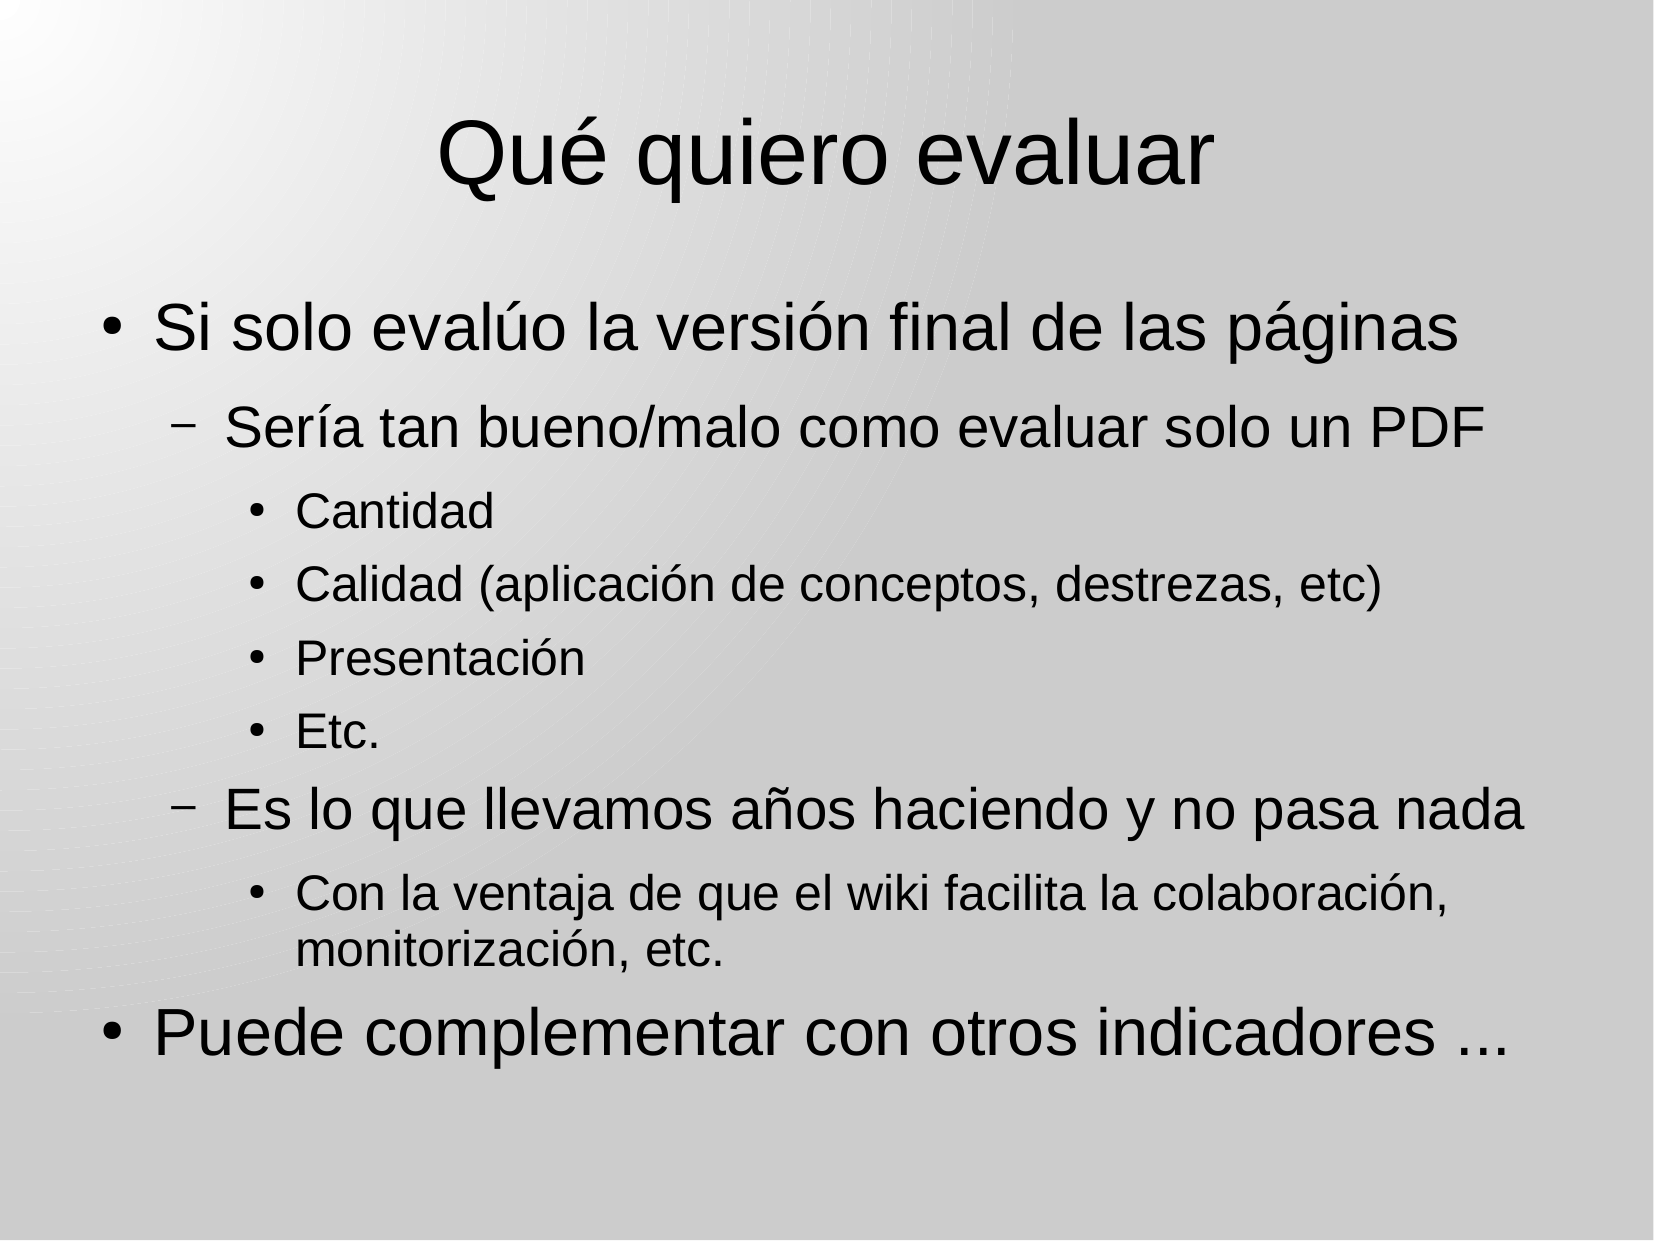

# Qué quiero evaluar
Si solo evalúo la versión final de las páginas
Sería tan bueno/malo como evaluar solo un PDF
Cantidad
Calidad (aplicación de conceptos, destrezas, etc)
Presentación
Etc.
Es lo que llevamos años haciendo y no pasa nada
Con la ventaja de que el wiki facilita la colaboración, monitorización, etc.
Puede complementar con otros indicadores ...